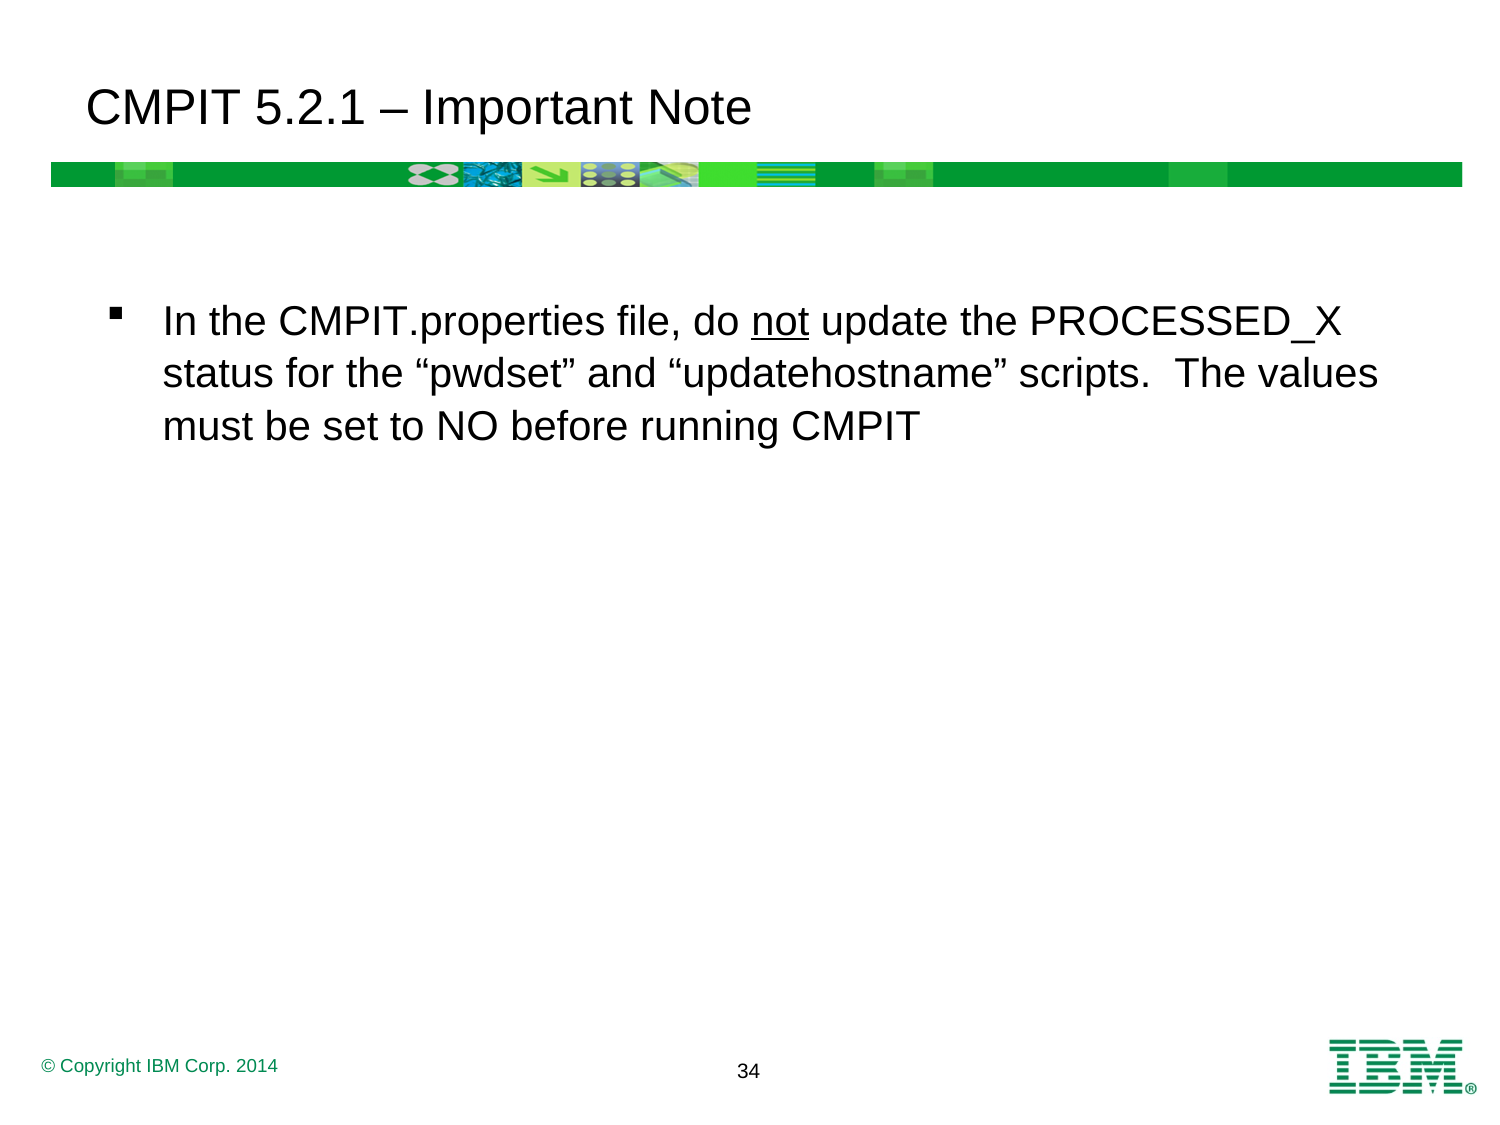

# CMPIT 5.2.1 – Important Note
In the CMPIT.properties file, do not update the PROCESSED_X status for the “pwdset” and “updatehostname” scripts. The values must be set to NO before running CMPIT
34